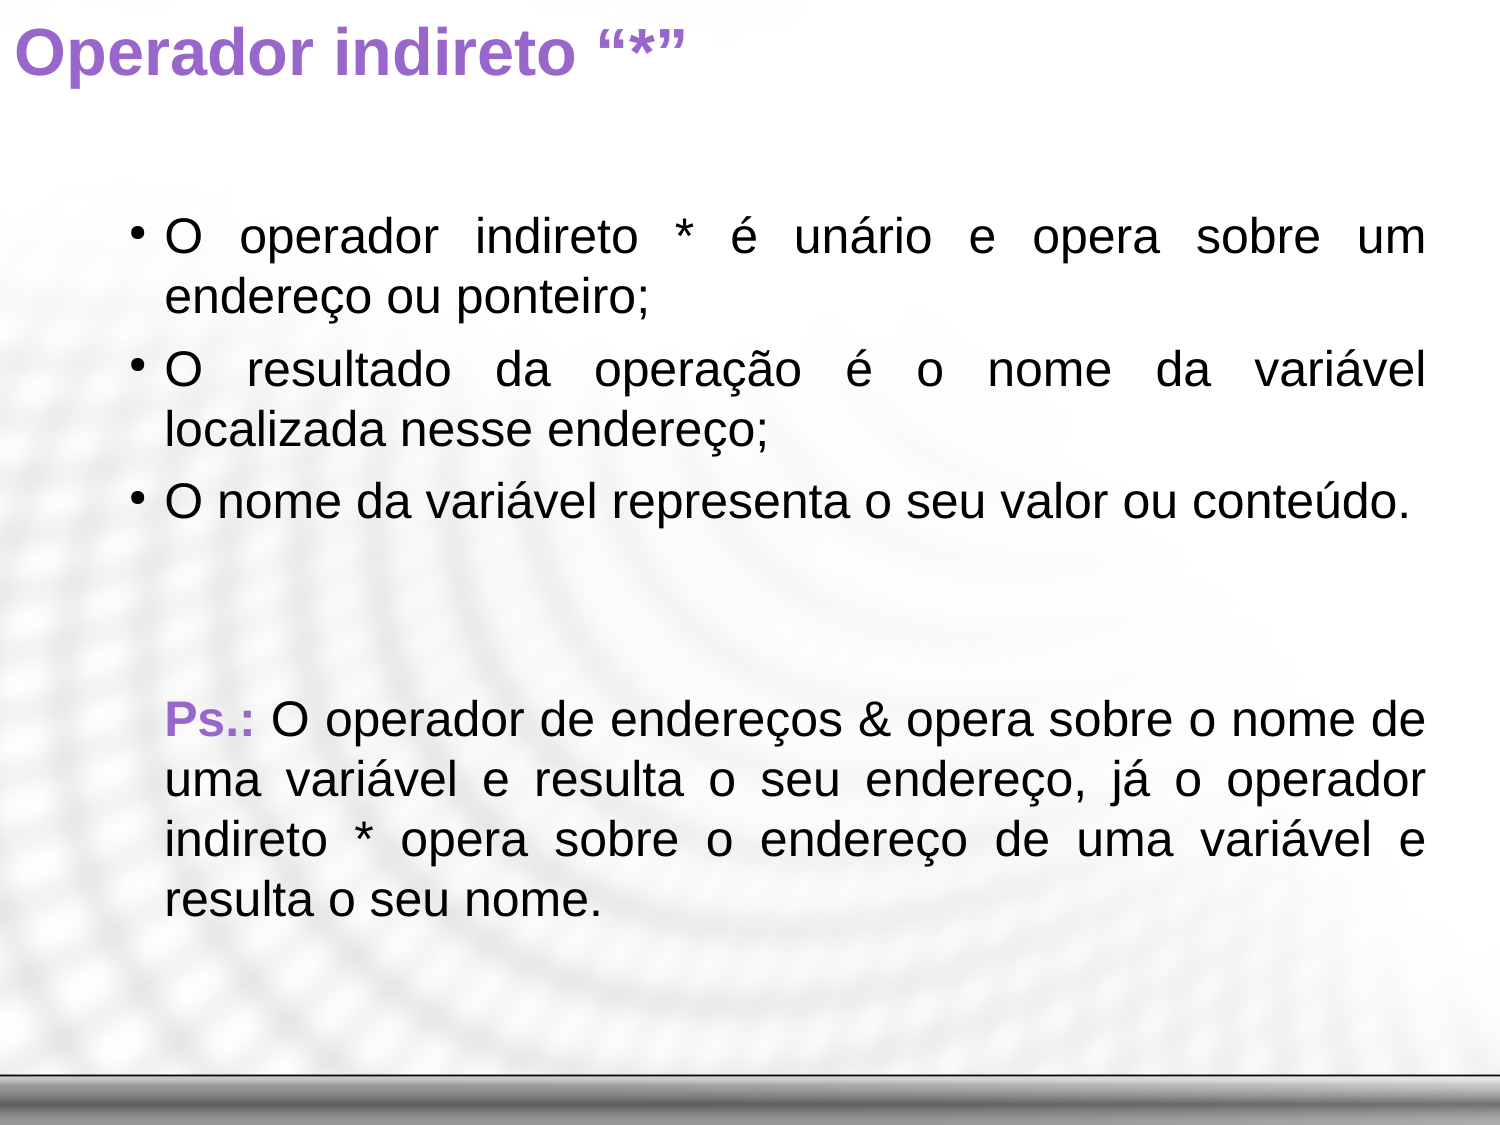

# Operador indireto “*”
O operador indireto * é unário e opera sobre um endereço ou ponteiro;
O resultado da operação é o nome da variável localizada nesse endereço;
O nome da variável representa o seu valor ou conteúdo.
Ps.: O operador de endereços & opera sobre o nome de uma variável e resulta o seu endereço, já o operador indireto * opera sobre o endereço de uma variável e resulta o seu nome.